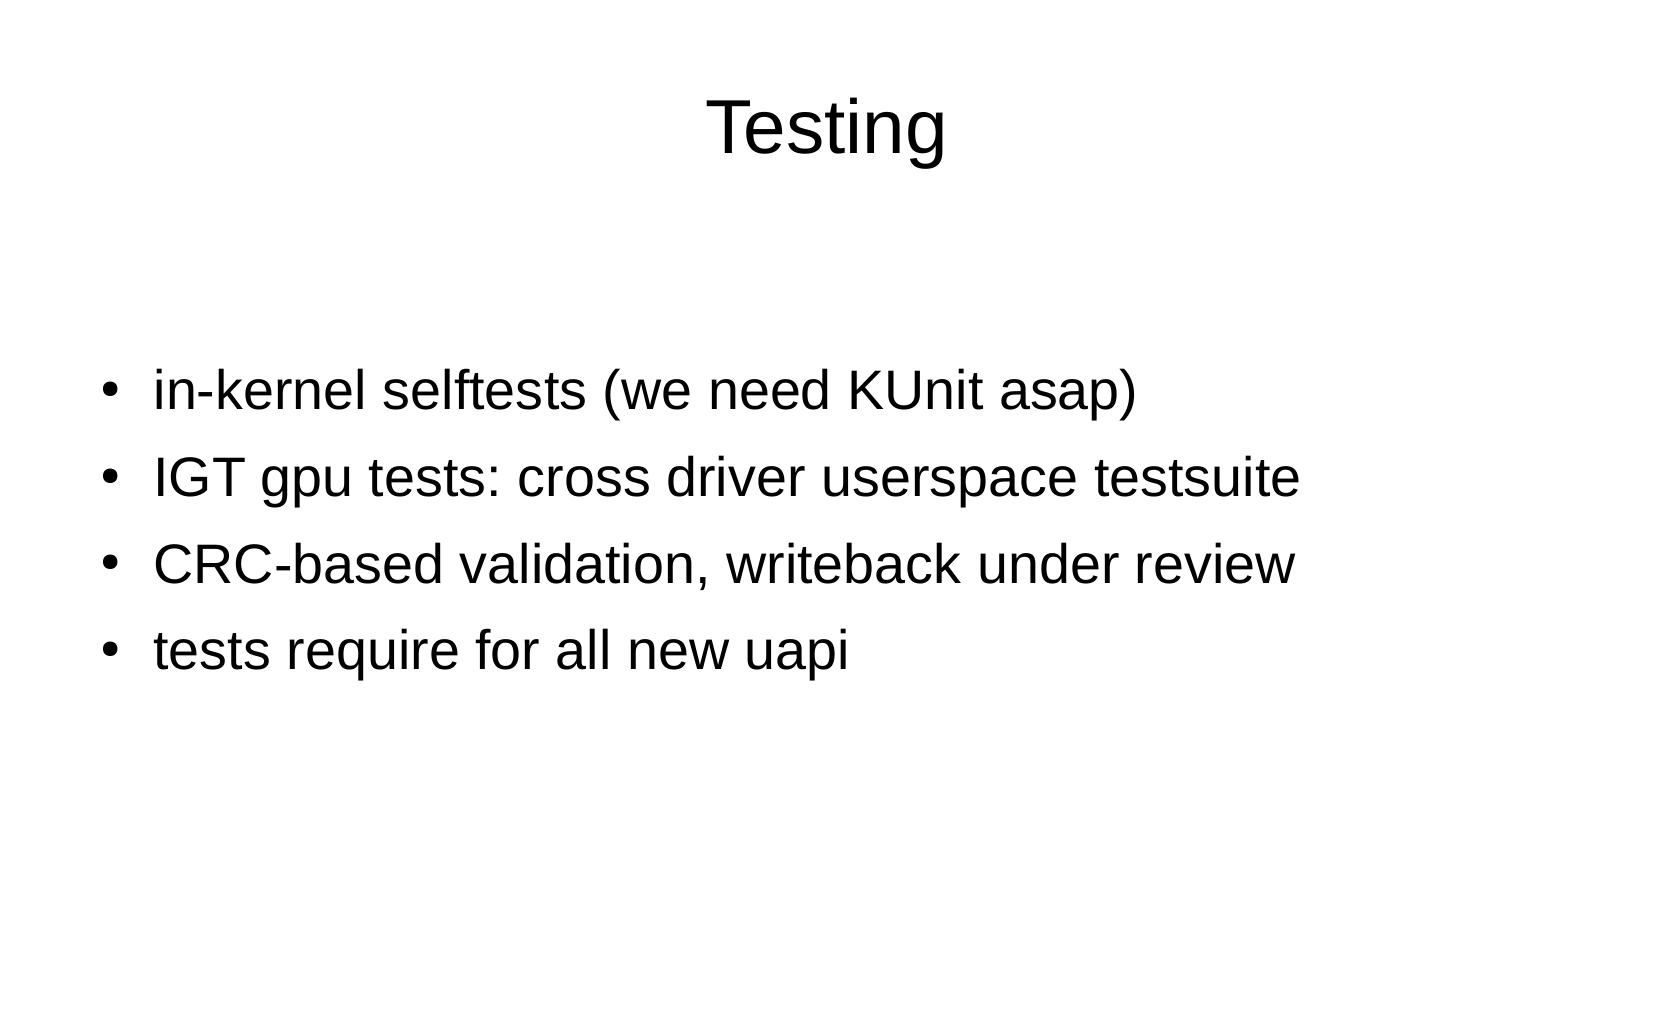

# Testing
in-kernel selftests (we need KUnit asap)
IGT gpu tests: cross driver userspace testsuite
CRC-based validation, writeback under review
tests require for all new uapi